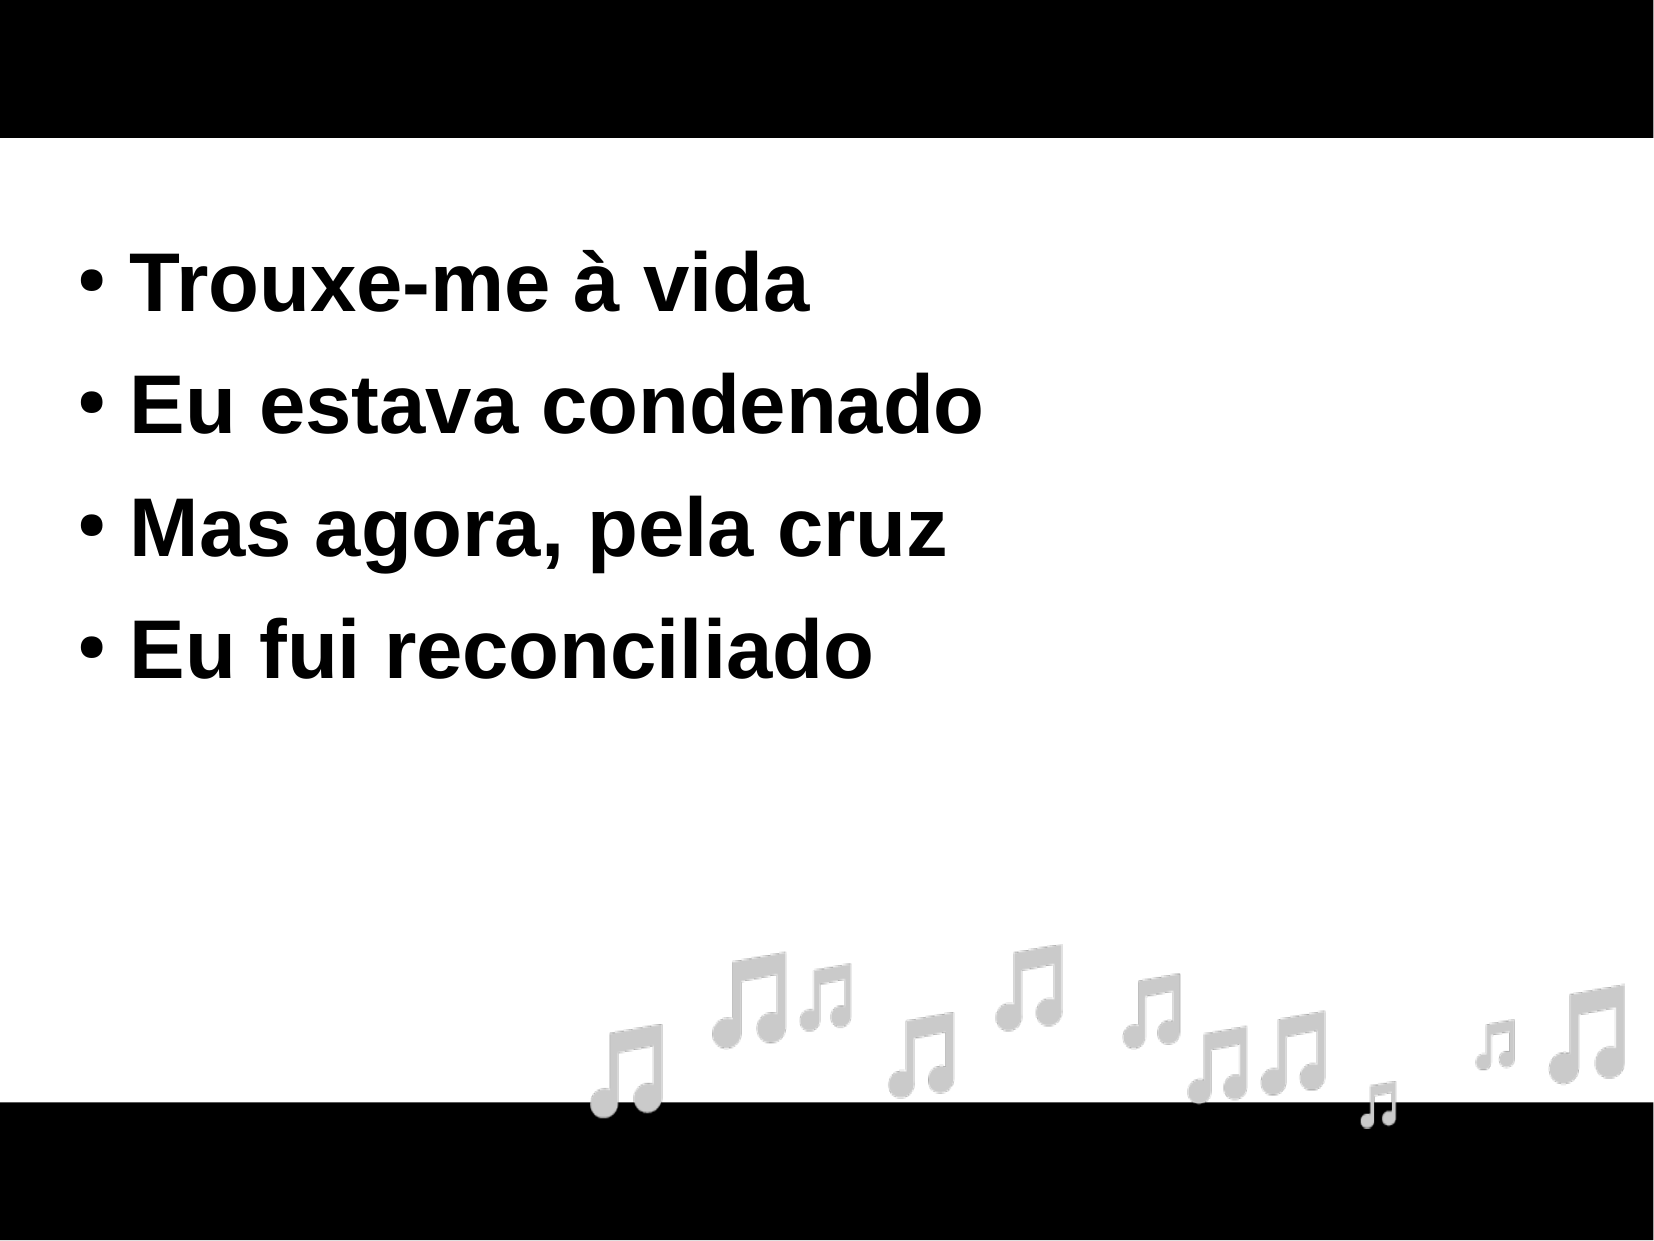

# Trouxe-me à vida
Eu estava condenado
Mas agora, pela cruz
Eu fui reconciliado